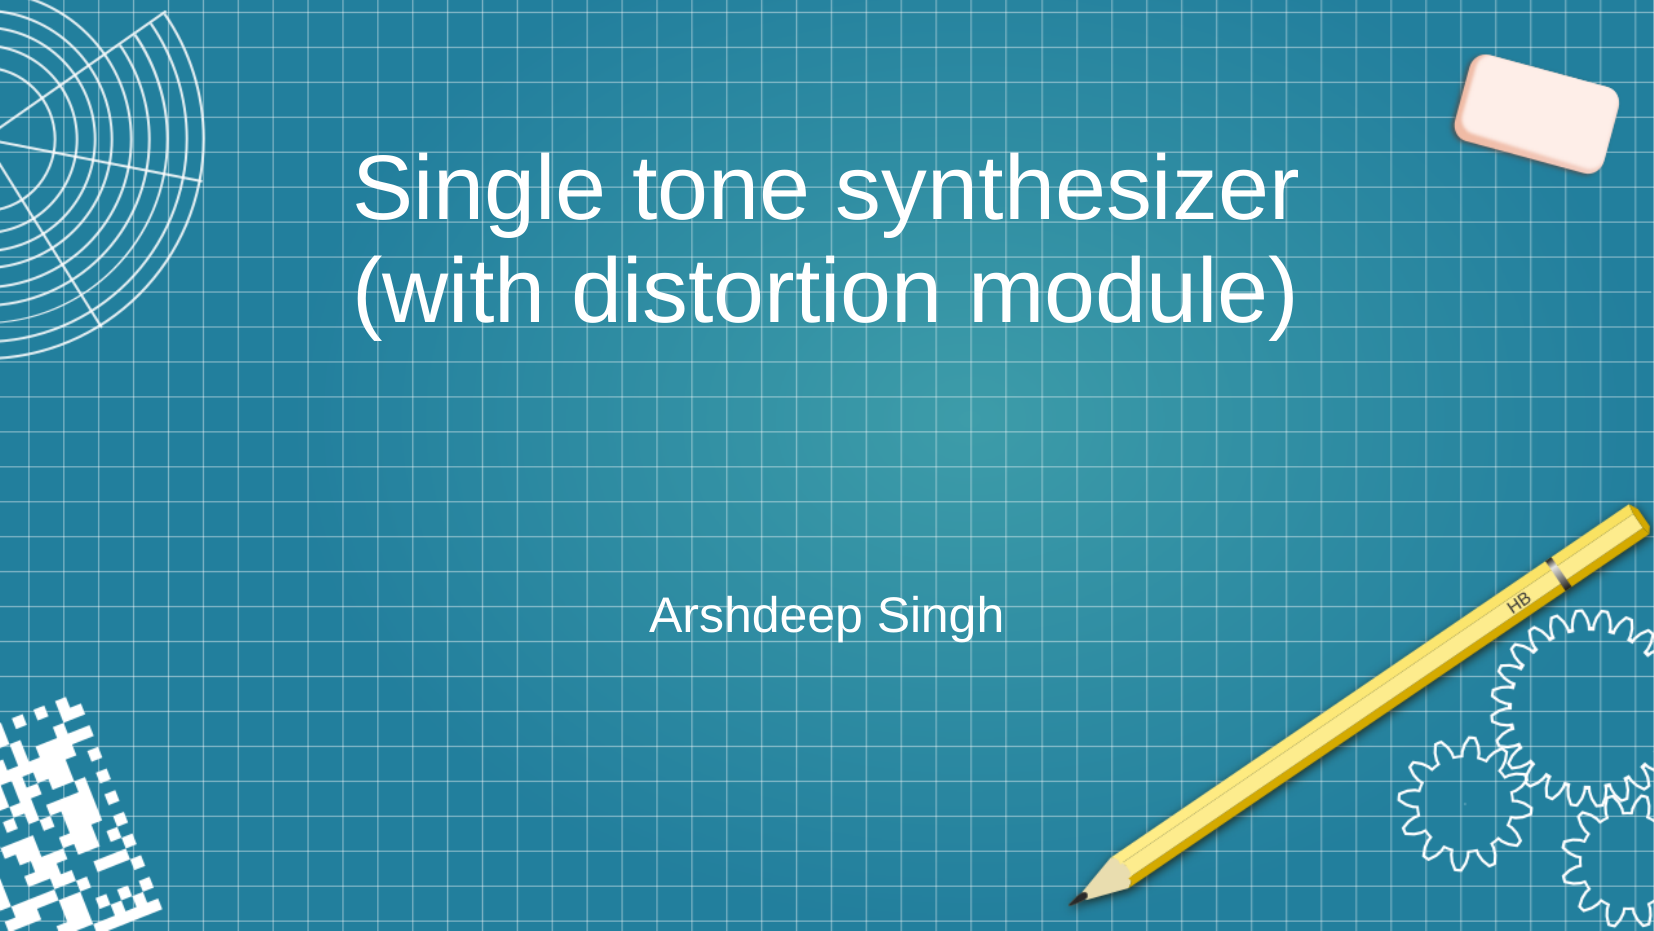

# Single tone synthesizer (with distortion module)
Arshdeep Singh